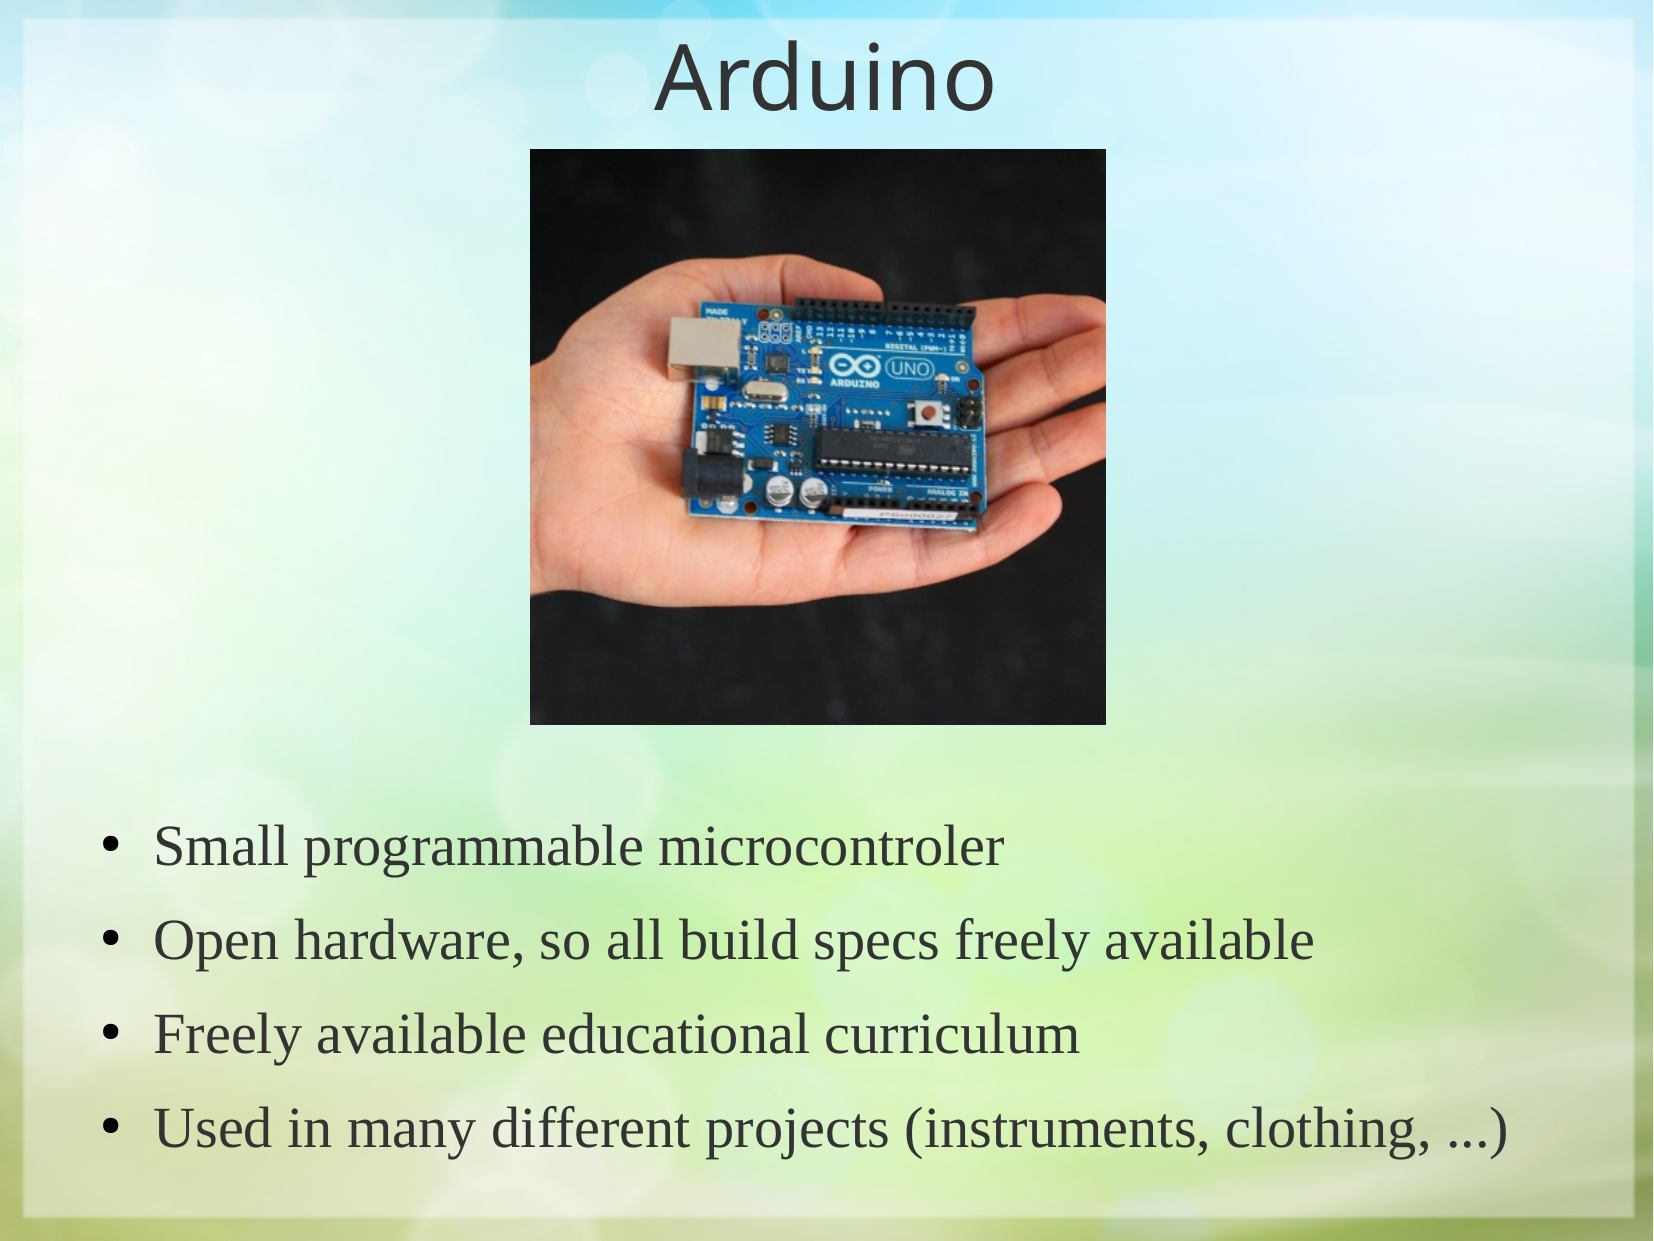

# Arduino
Small programmable microcontroler
Open hardware, so all build specs freely available
Freely available educational curriculum
Used in many different projects (instruments, clothing, ...)